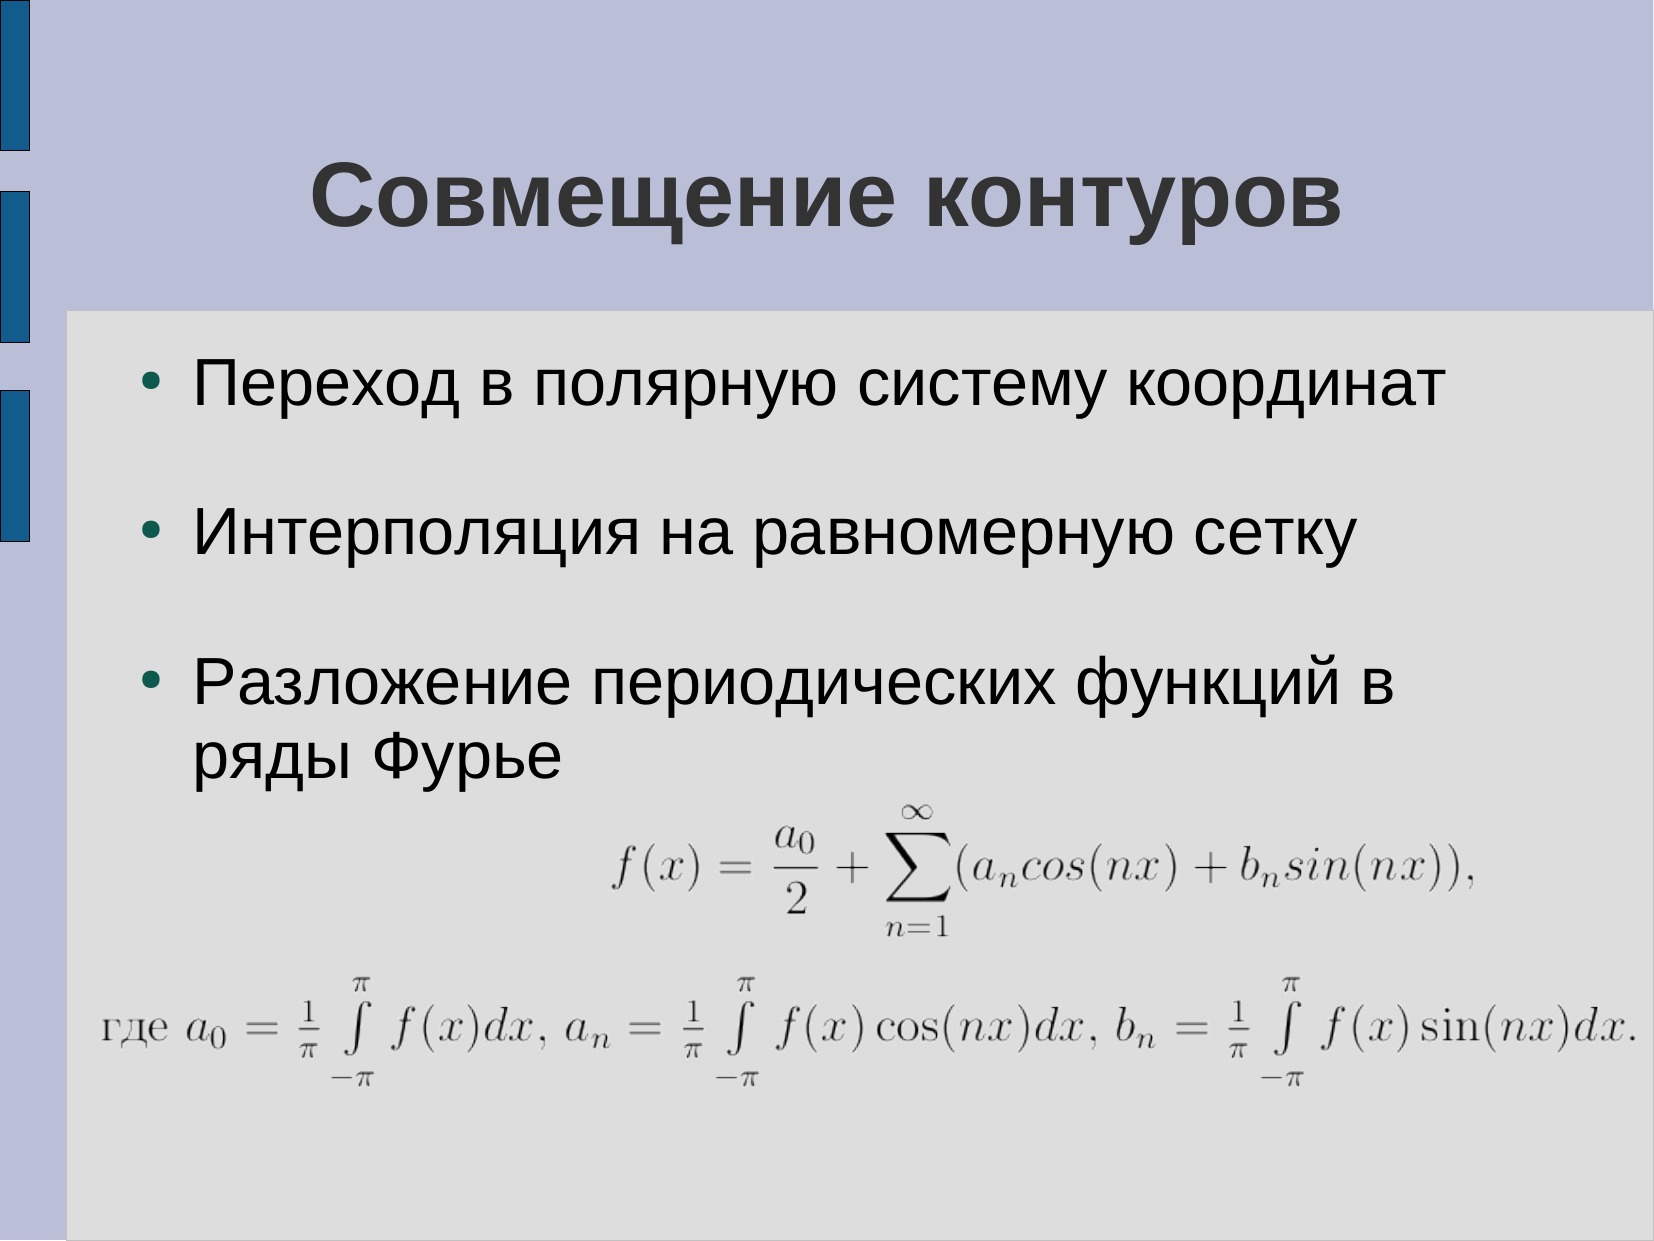

# Совмещение контуров
Переход в полярную систему координат
Интерполяция на равномерную сетку
Разложение периодических функций в ряды Фурье